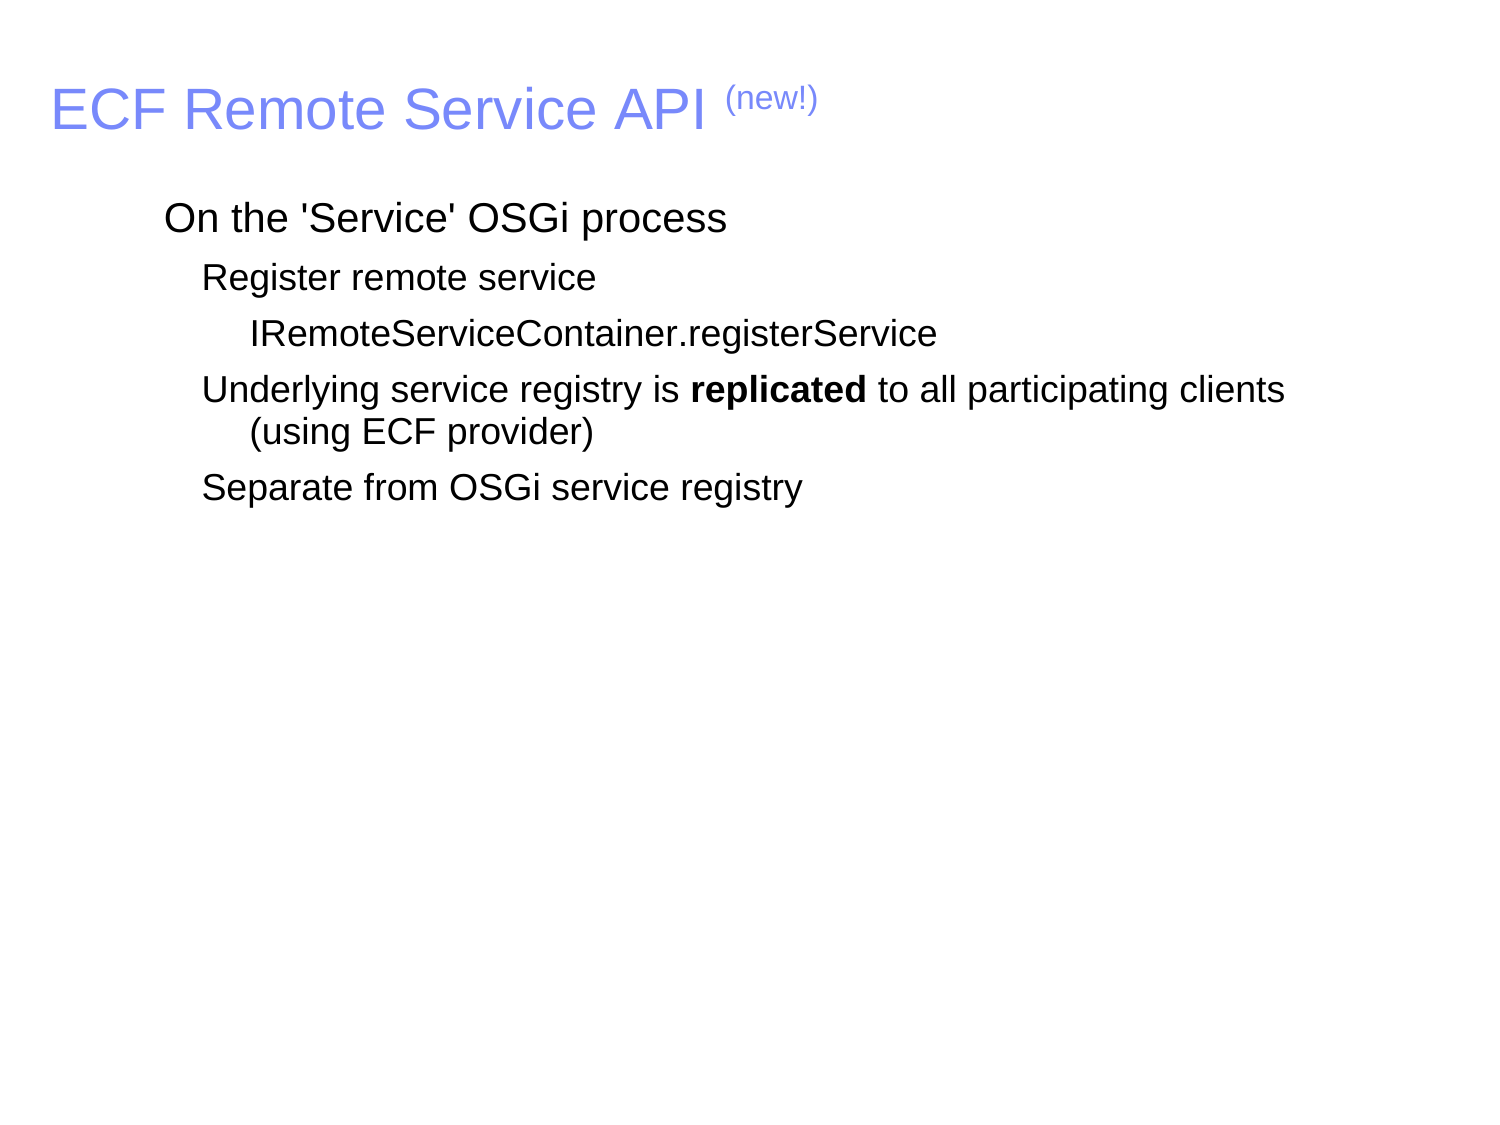

# ECF Remote Service API (new!)
On the 'Service' OSGi process
Register remote service
IRemoteServiceContainer.registerService
Underlying service registry is replicated to all participating clients (using ECF provider)
Separate from OSGi service registry